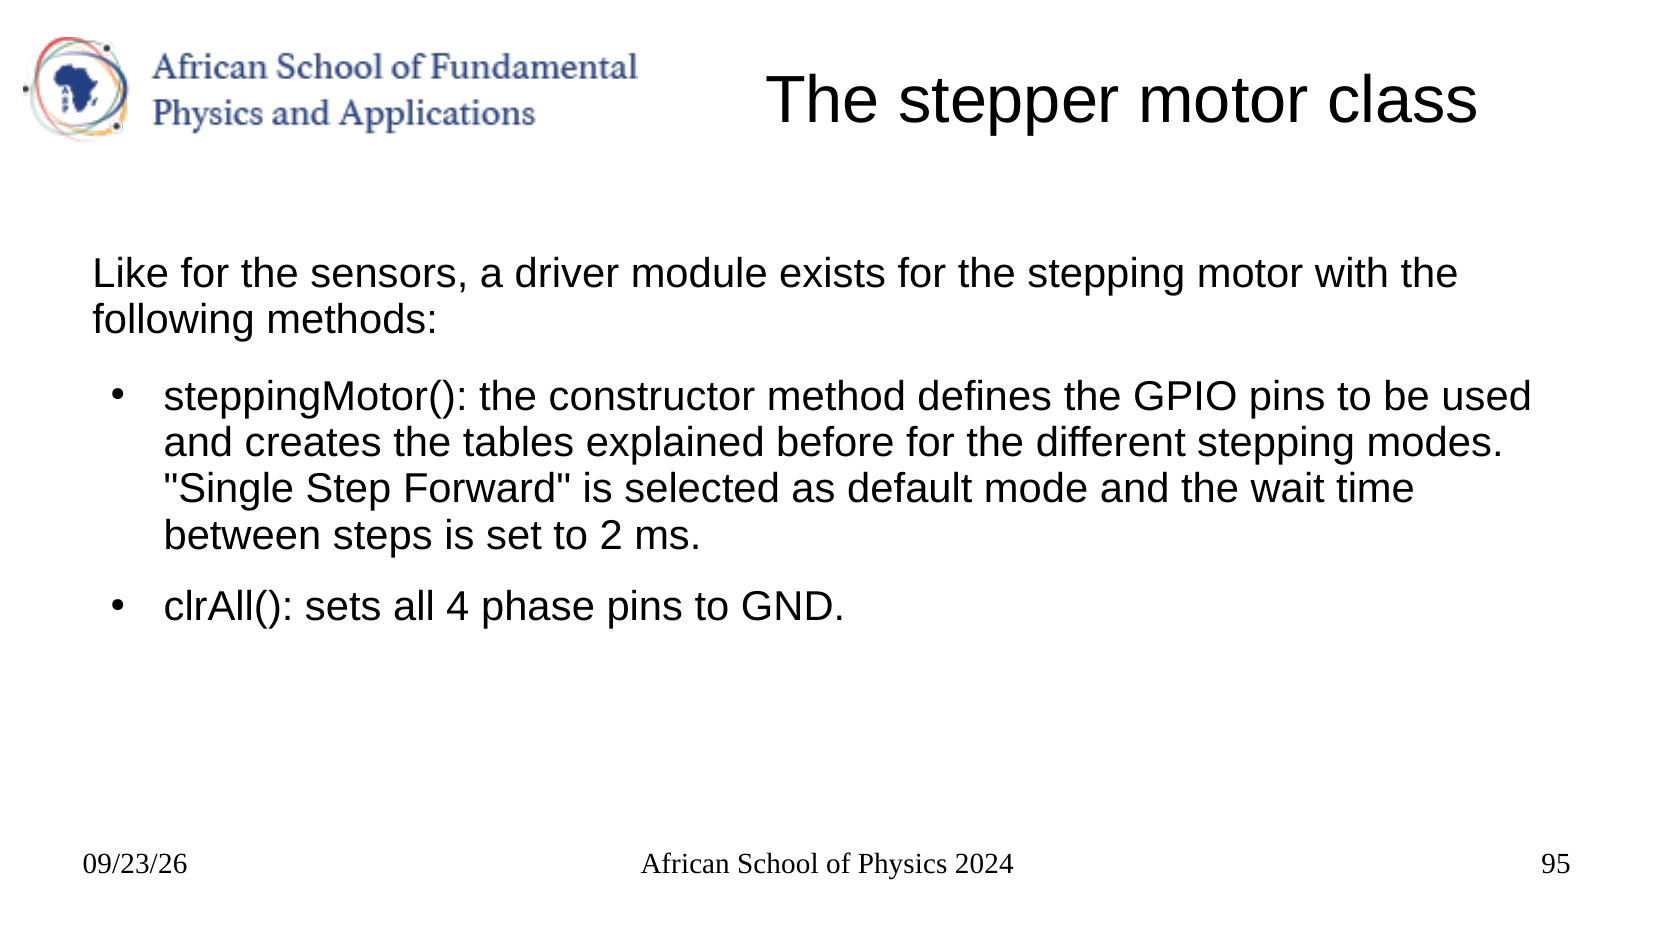

# The stepper motor class
Like for the sensors, a driver module exists for the stepping motor with the following methods:
steppingMotor(): the constructor method defines the GPIO pins to be used and creates the tables explained before for the different stepping modes. "Single Step Forward" is selected as default mode and the wait time between steps is set to 2 ms.
clrAll(): sets all 4 phase pins to GND.
African School of Physics 2024
95